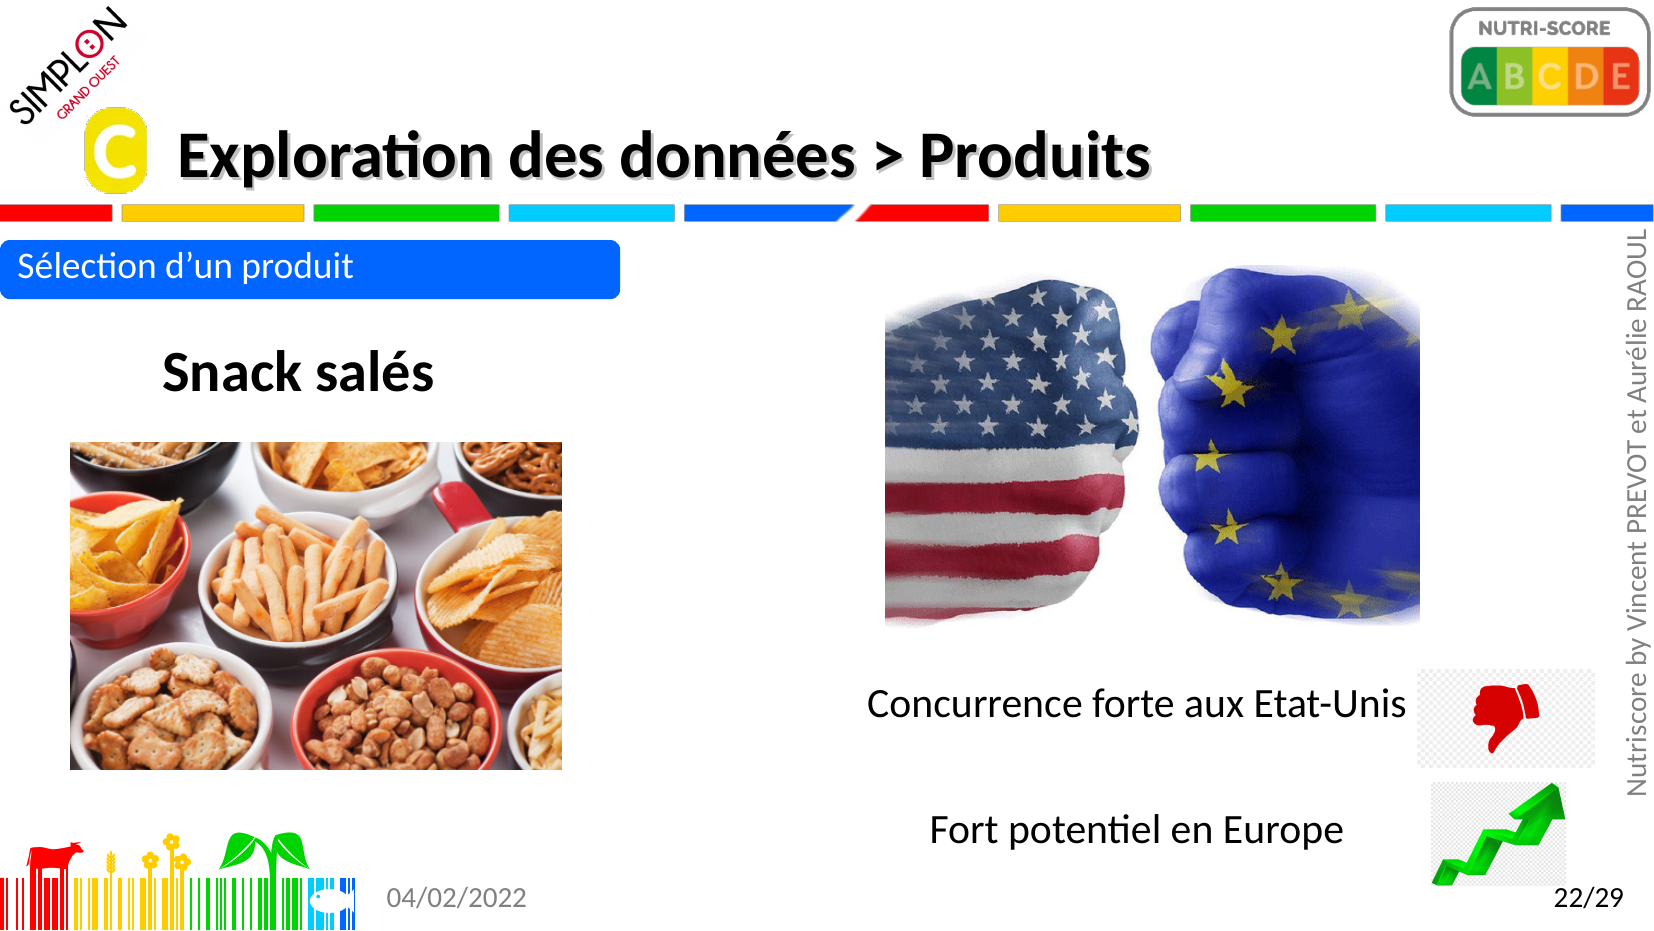

# Exploration des données > Produits
Sélection d’un produit
Snack salés
Concurrence forte aux Etat-Unis
Fort potentiel en Europe
22